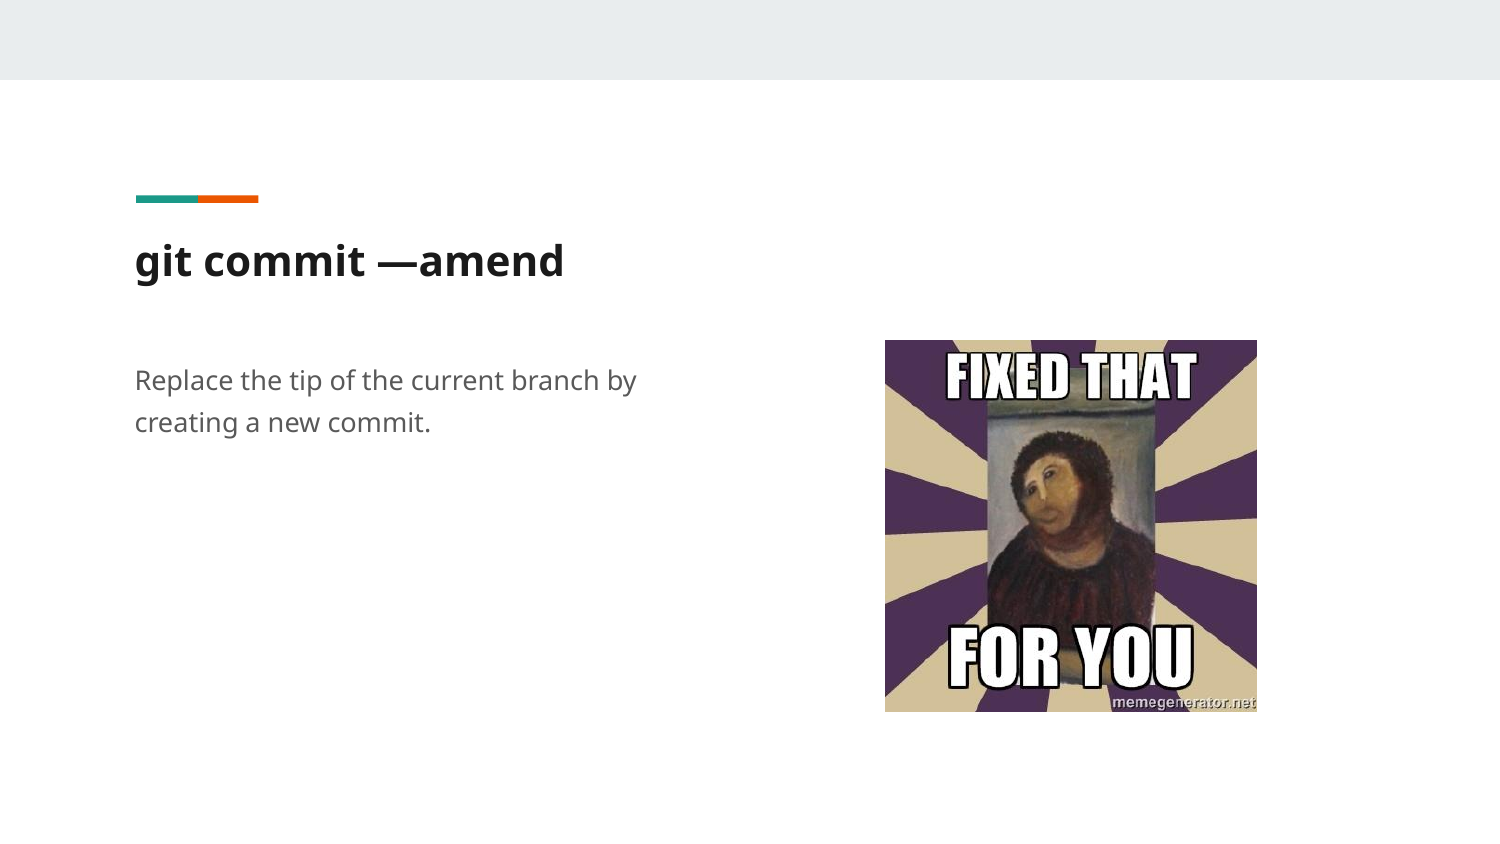

# git commit —amend
Replace the tip of the current branch by creating a new commit.